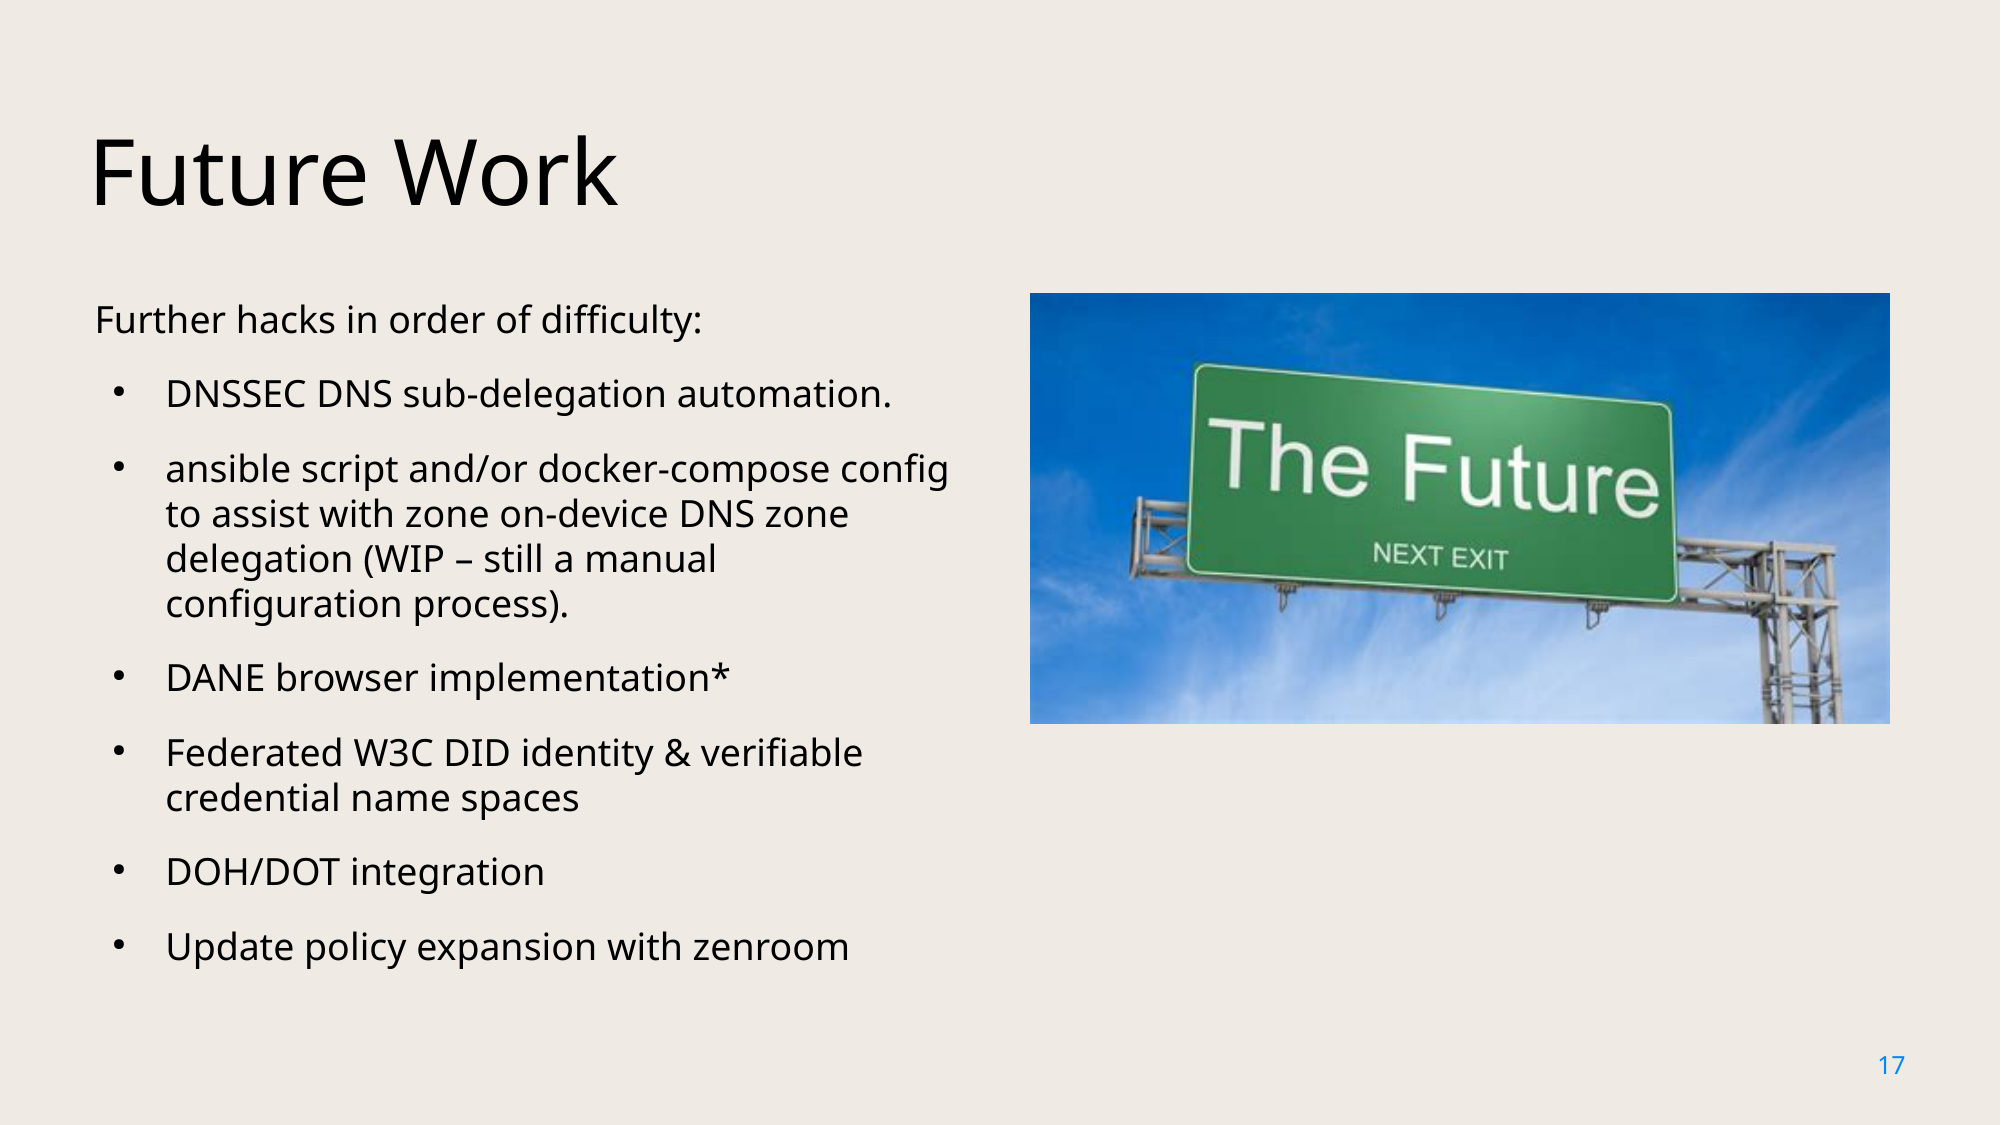

# Future Work
Further hacks in order of difficulty:
DNSSEC DNS sub-delegation automation.
ansible script and/or docker-compose config to assist with zone on-device DNS zone delegation (WIP – still a manual configuration process).
DANE browser implementation*
Federated W3C DID identity & verifiable credential name spaces
DOH/DOT integration
Update policy expansion with zenroom